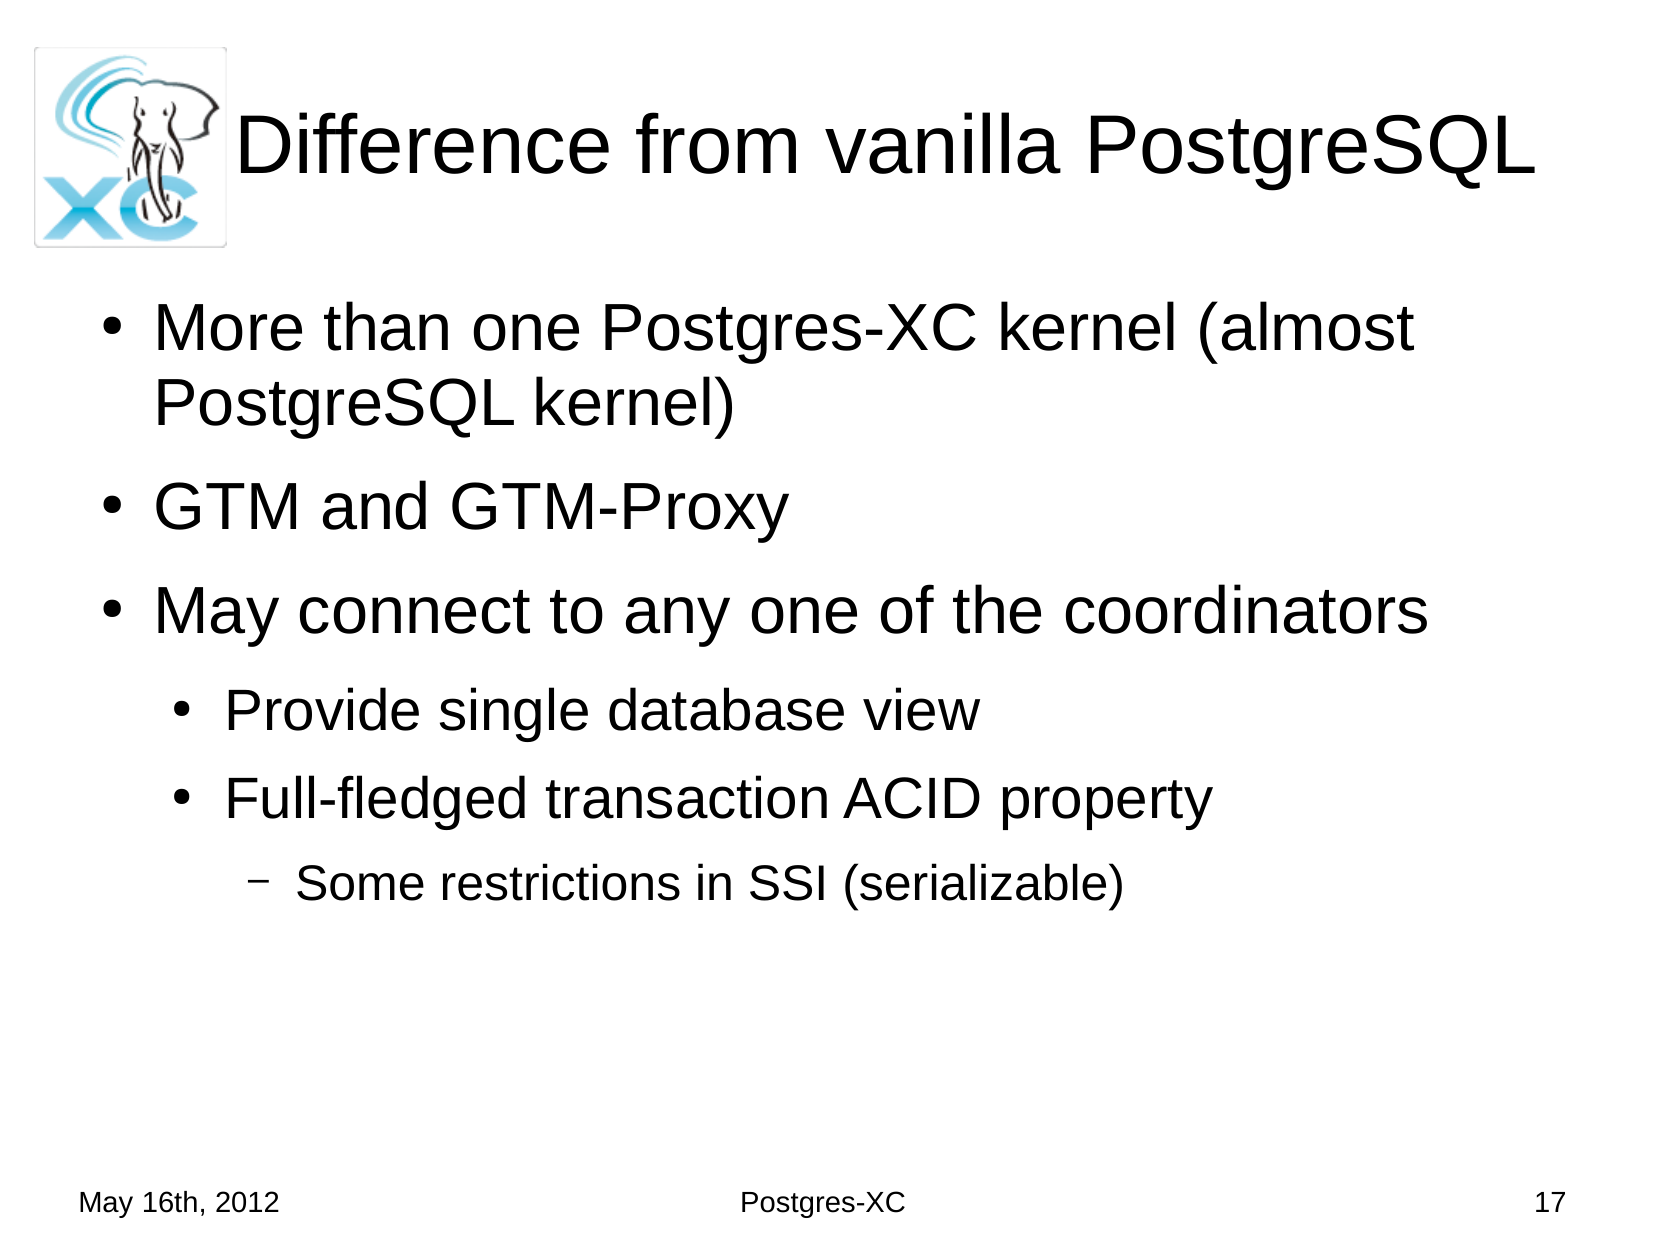

# Difference from vanilla PostgreSQL
More than one Postgres-XC kernel (almost PostgreSQL kernel)
GTM and GTM-Proxy
May connect to any one of the coordinators
Provide single database view
Full-fledged transaction ACID property
Some restrictions in SSI (serializable)
17